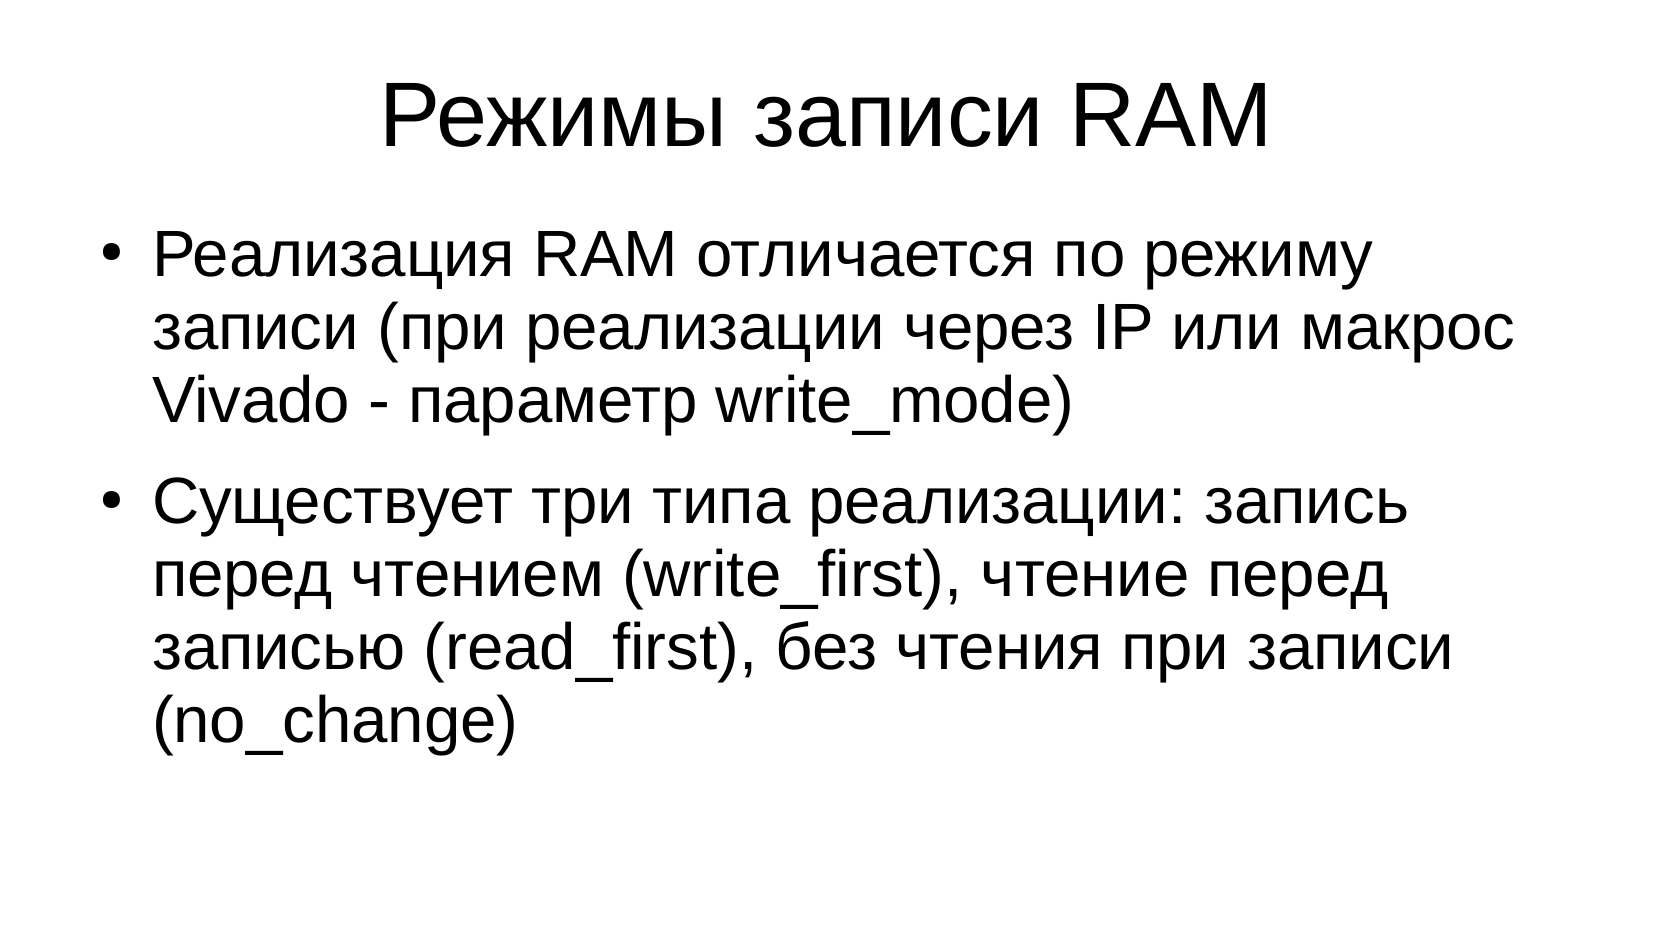

# Режимы записи RAM
Реализация RAM отличается по режиму записи (при реализации через IP или макрос Vivado - параметр write_mode)
Существует три типа реализации: запись перед чтением (write_first), чтение перед записью (read_first), без чтения при записи (no_change)